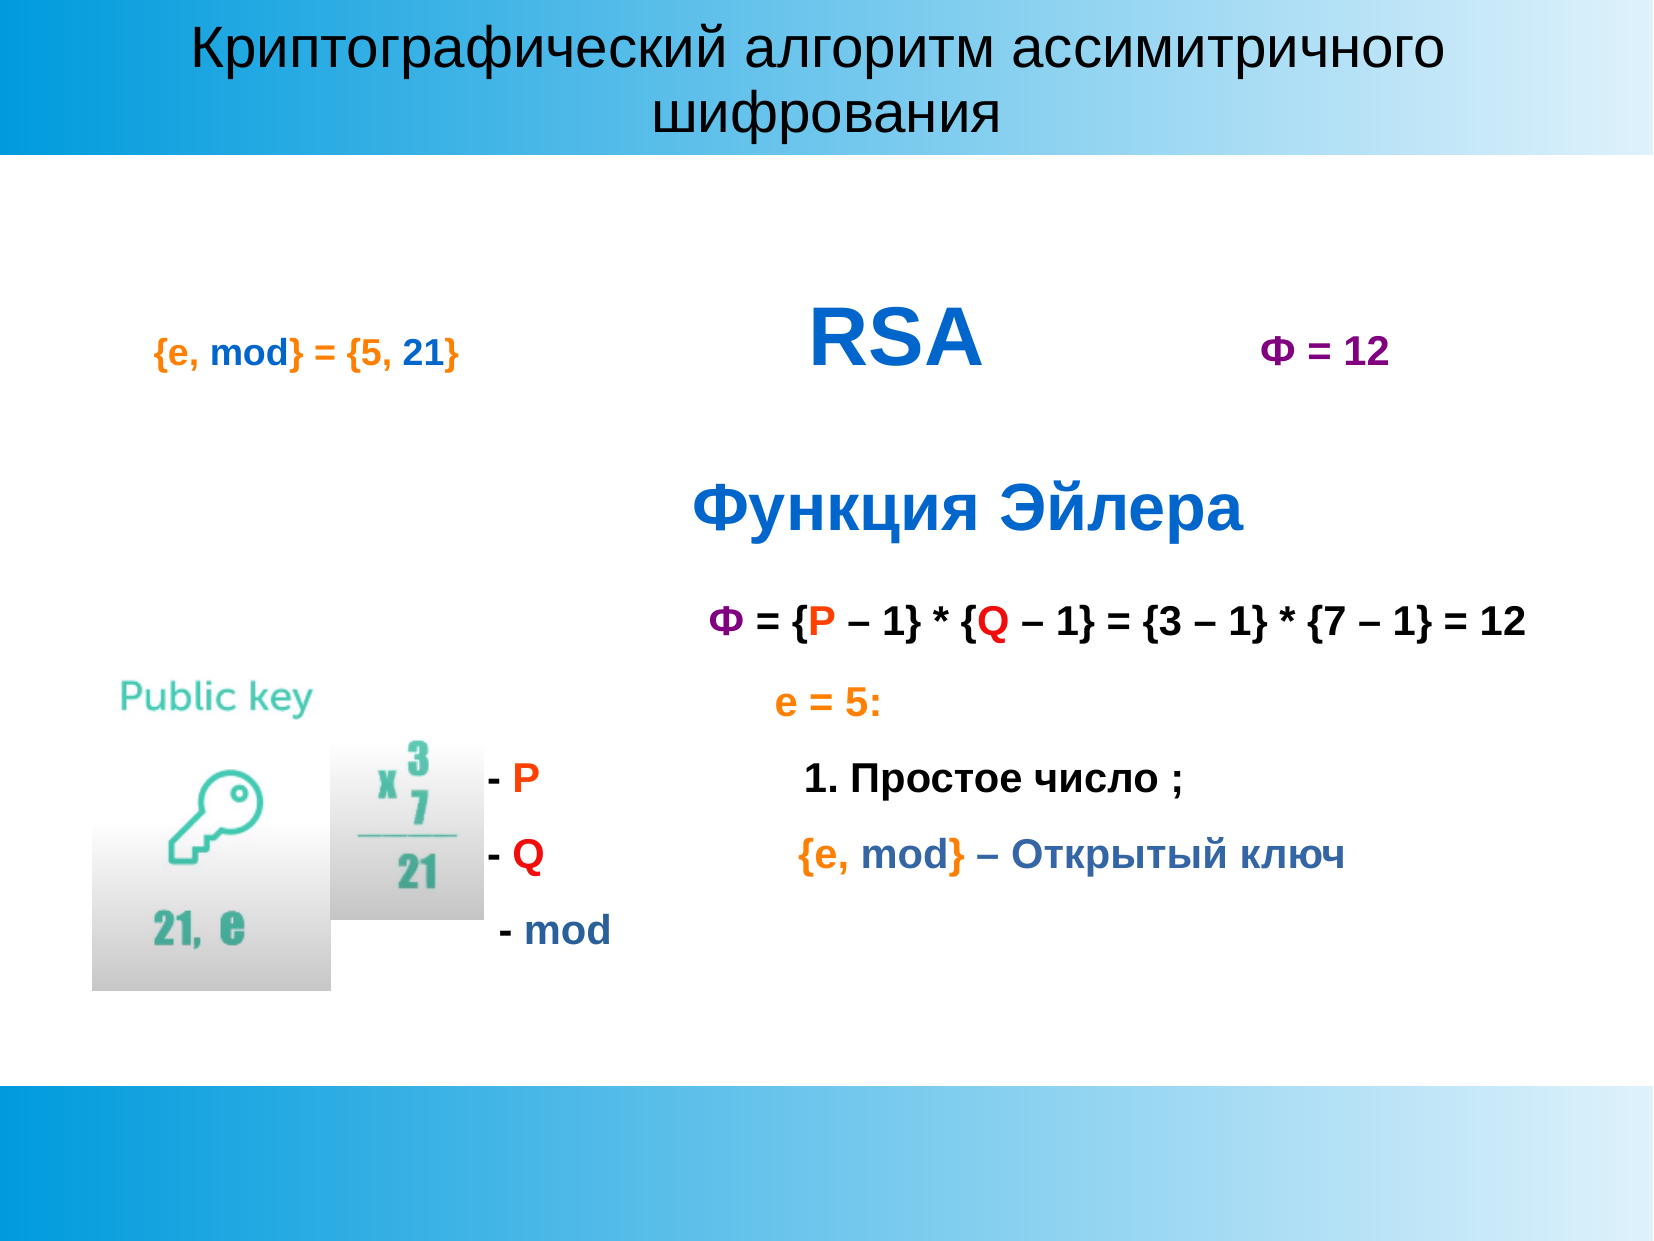

# Криптографический алгоритм ассимитричного шифрования
{e, mod} = {5, 21} RSA Ф = 12
 Функция Эйлера
 Ф = {P – 1} * {Q – 1} = {3 – 1} * {7 – 1} = 12
 e = 5:
 - P 1. Простое число ;
 - Q {e, mod} – Открытый ключ
 - mod